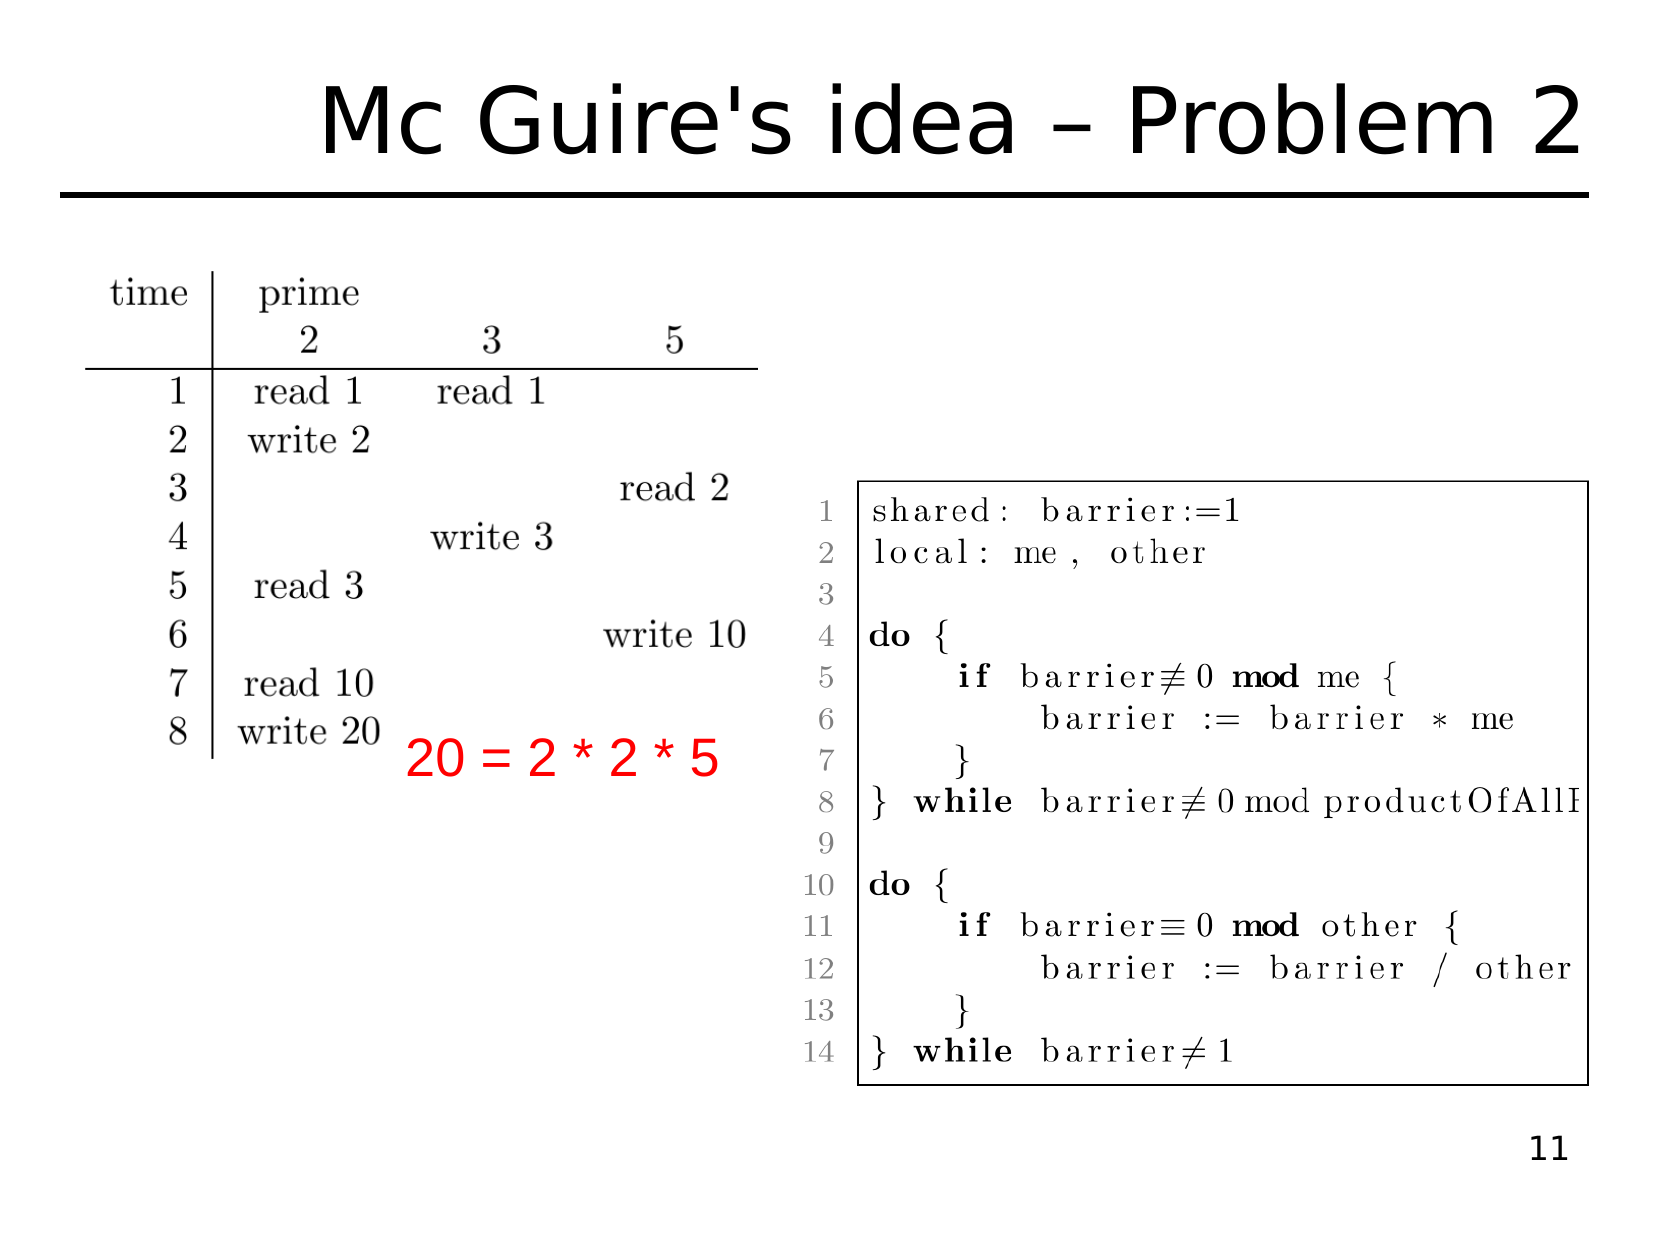

# Mc Guire's idea – Problem 2
20 = 2 * 2 * 5
11